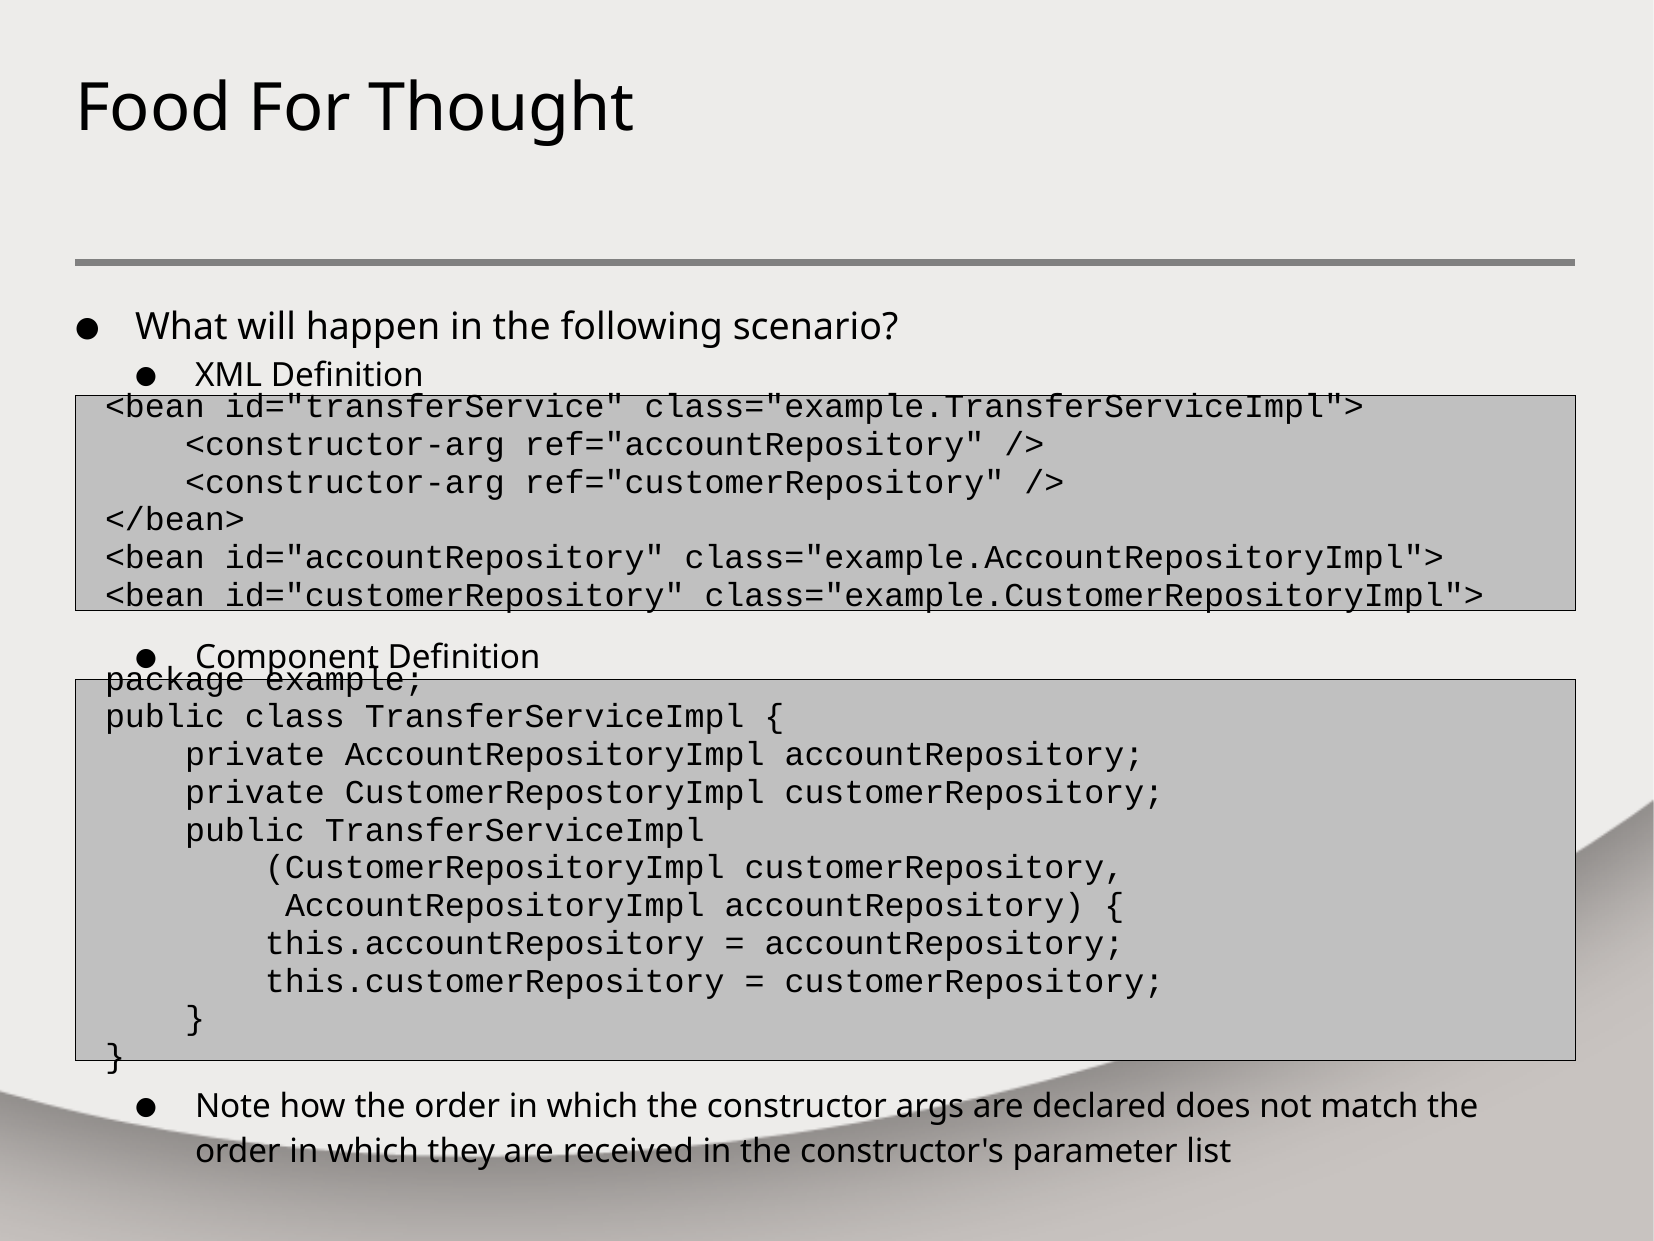

# Food For Thought
What will happen in the following scenario?
XML Definition
Component Definition
Note how the order in which the constructor args are declared does not match the order in which they are received in the constructor's parameter list
<bean id="transferService" class="example.TransferServiceImpl">
 <constructor-arg ref="accountRepository" />
 <constructor-arg ref="customerRepository" />
</bean>
<bean id="accountRepository" class="example.AccountRepositoryImpl">
<bean id="customerRepository" class="example.CustomerRepositoryImpl">
package example;
public class TransferServiceImpl {
 private AccountRepositoryImpl accountRepository;
 private CustomerRepostoryImpl customerRepository;
 public TransferServiceImpl
 (CustomerRepositoryImpl customerRepository,
 AccountRepositoryImpl accountRepository) {
 this.accountRepository = accountRepository;
 this.customerRepository = customerRepository;
 }
}